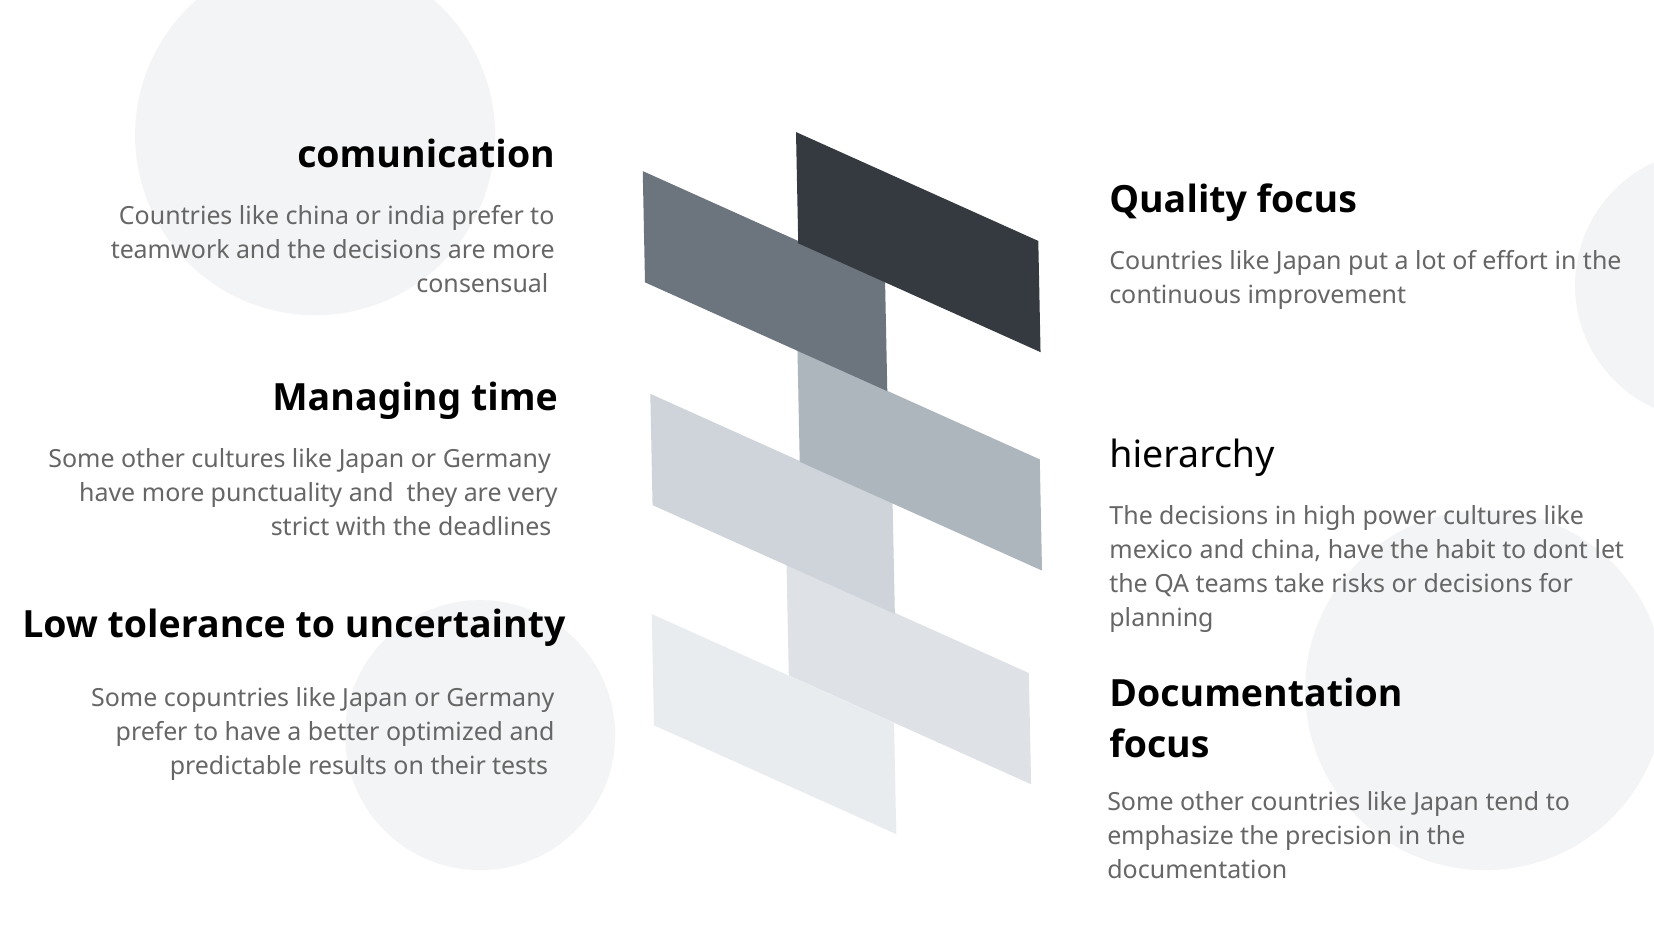

comunication
Quality focus
Countries like china or india prefer to teamwork and the decisions are more consensual
Countries like Japan put a lot of effort in the continuous improvement
Managing time
hierarchy
Some other cultures like Japan or Germany have more punctuality and they are very strict with the deadlines
The decisions in high power cultures like mexico and china, have the habit to dont let the QA teams take risks or decisions for planning
Low tolerance to uncertainty
Documentation focus
Some copuntries like Japan or Germany prefer to have a better optimized and predictable results on their tests
Some other countries like Japan tend to emphasize the precision in the documentation